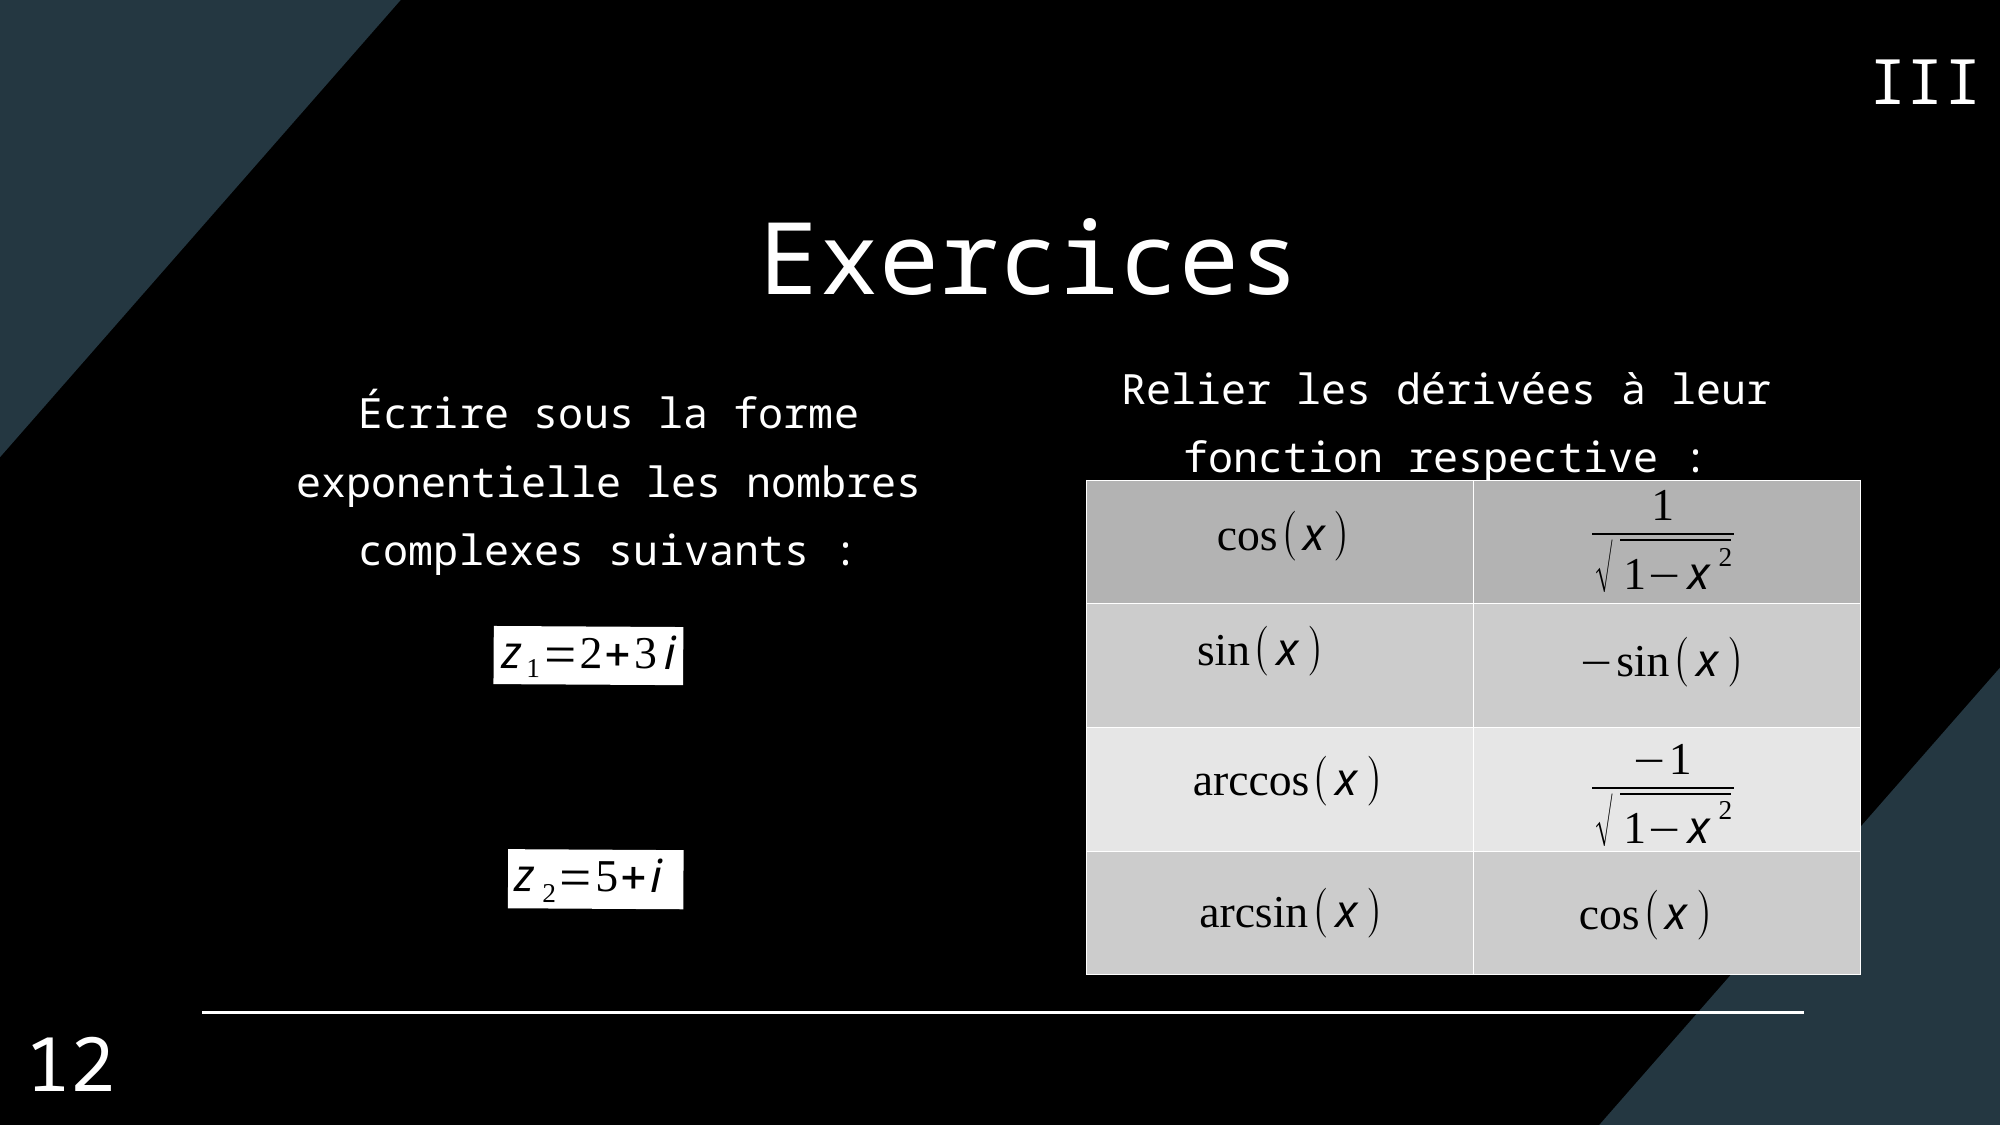

III
# Exercices
Relier les dérivées à leur fonction respective :
Écrire sous la forme exponentielle les nombres complexes suivants :
| | |
| --- | --- |
| | |
| | |
| | |